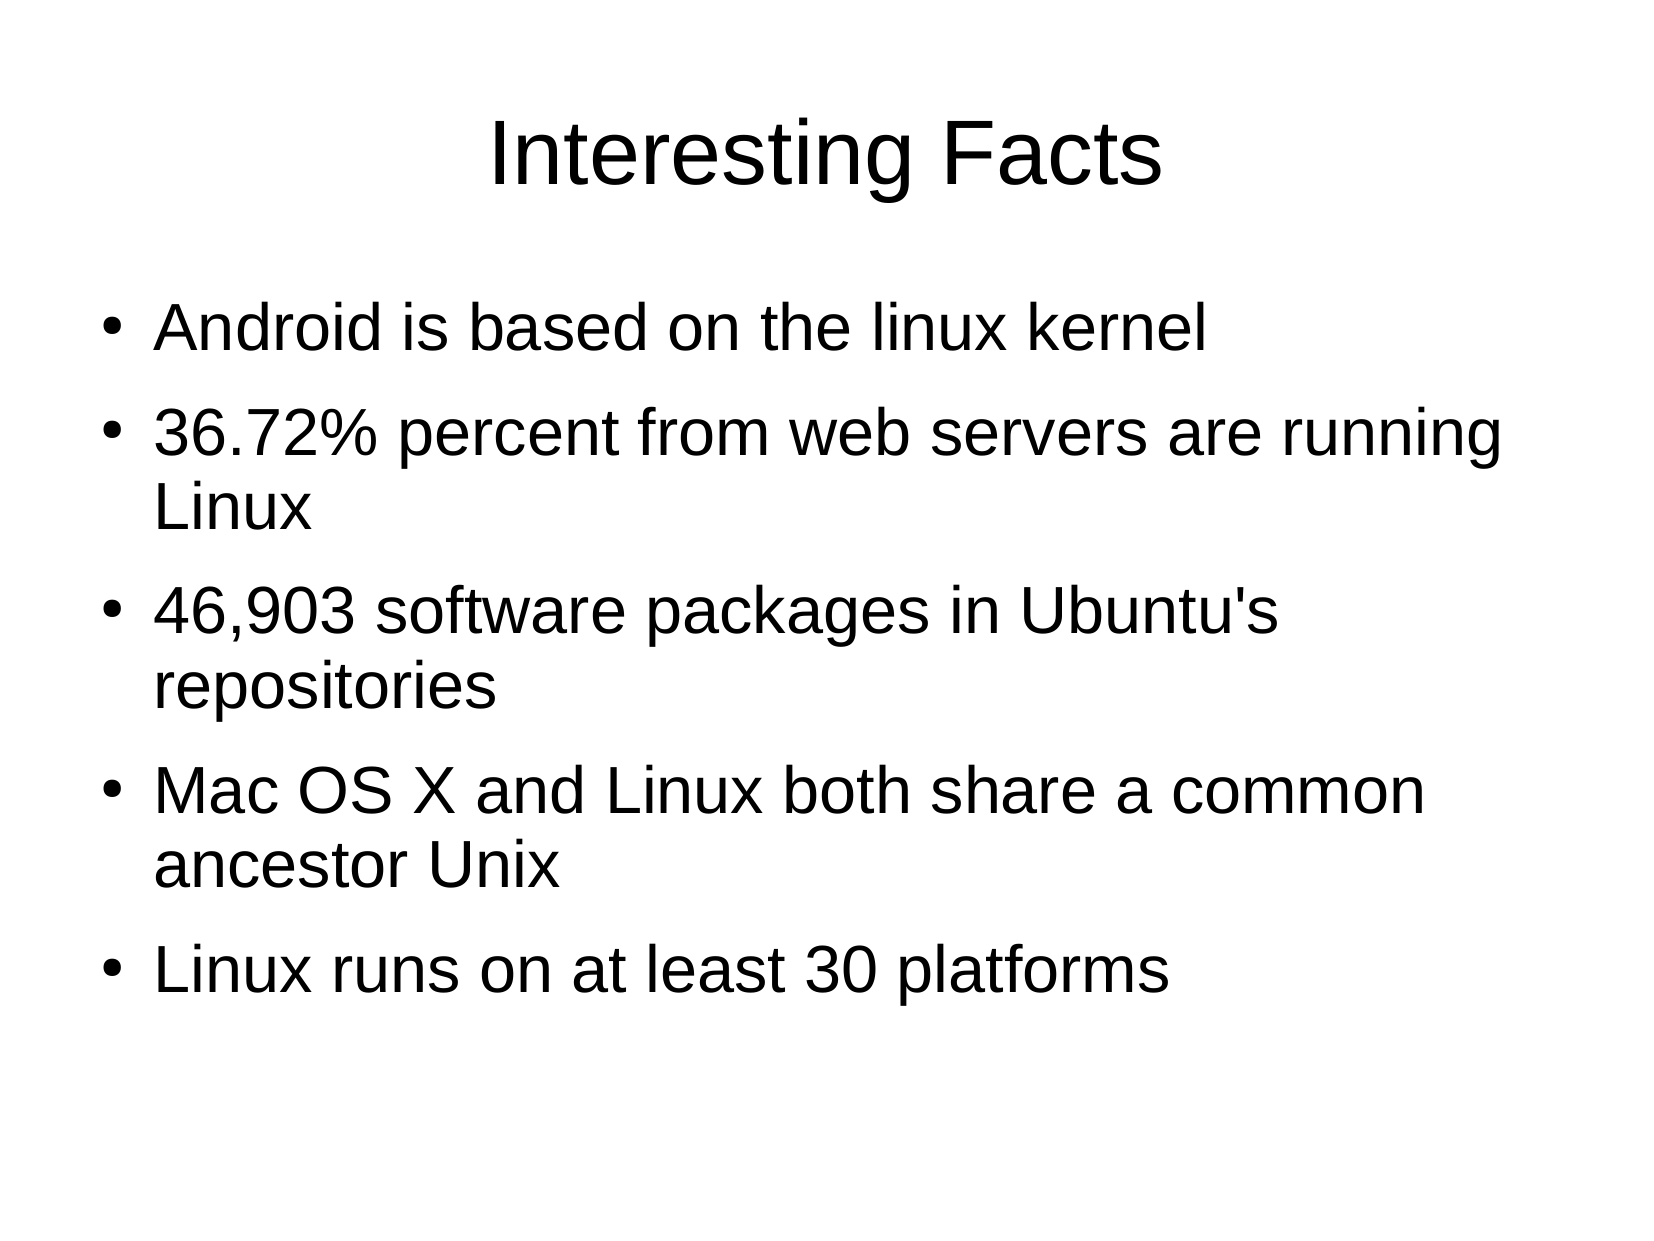

# Interesting Facts
Android is based on the linux kernel
36.72% percent from web servers are running Linux
46,903 software packages in Ubuntu's repositories
Mac OS X and Linux both share a common ancestor Unix
Linux runs on at least 30 platforms